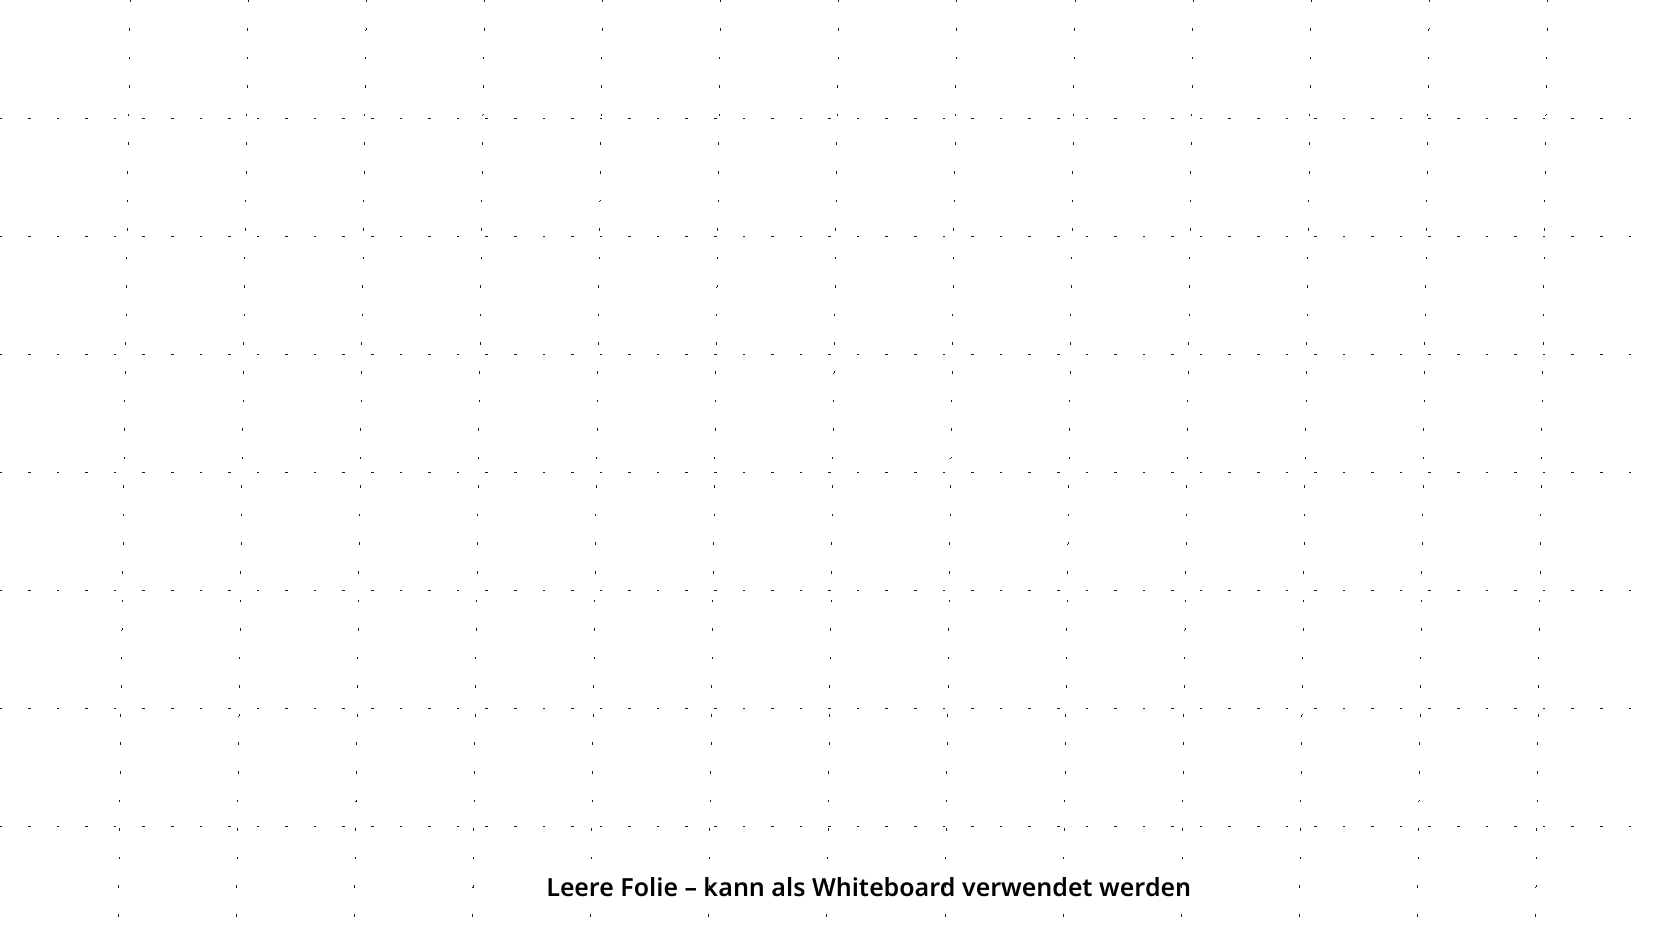

Leere Folie – kann als Whiteboard verwendet werden